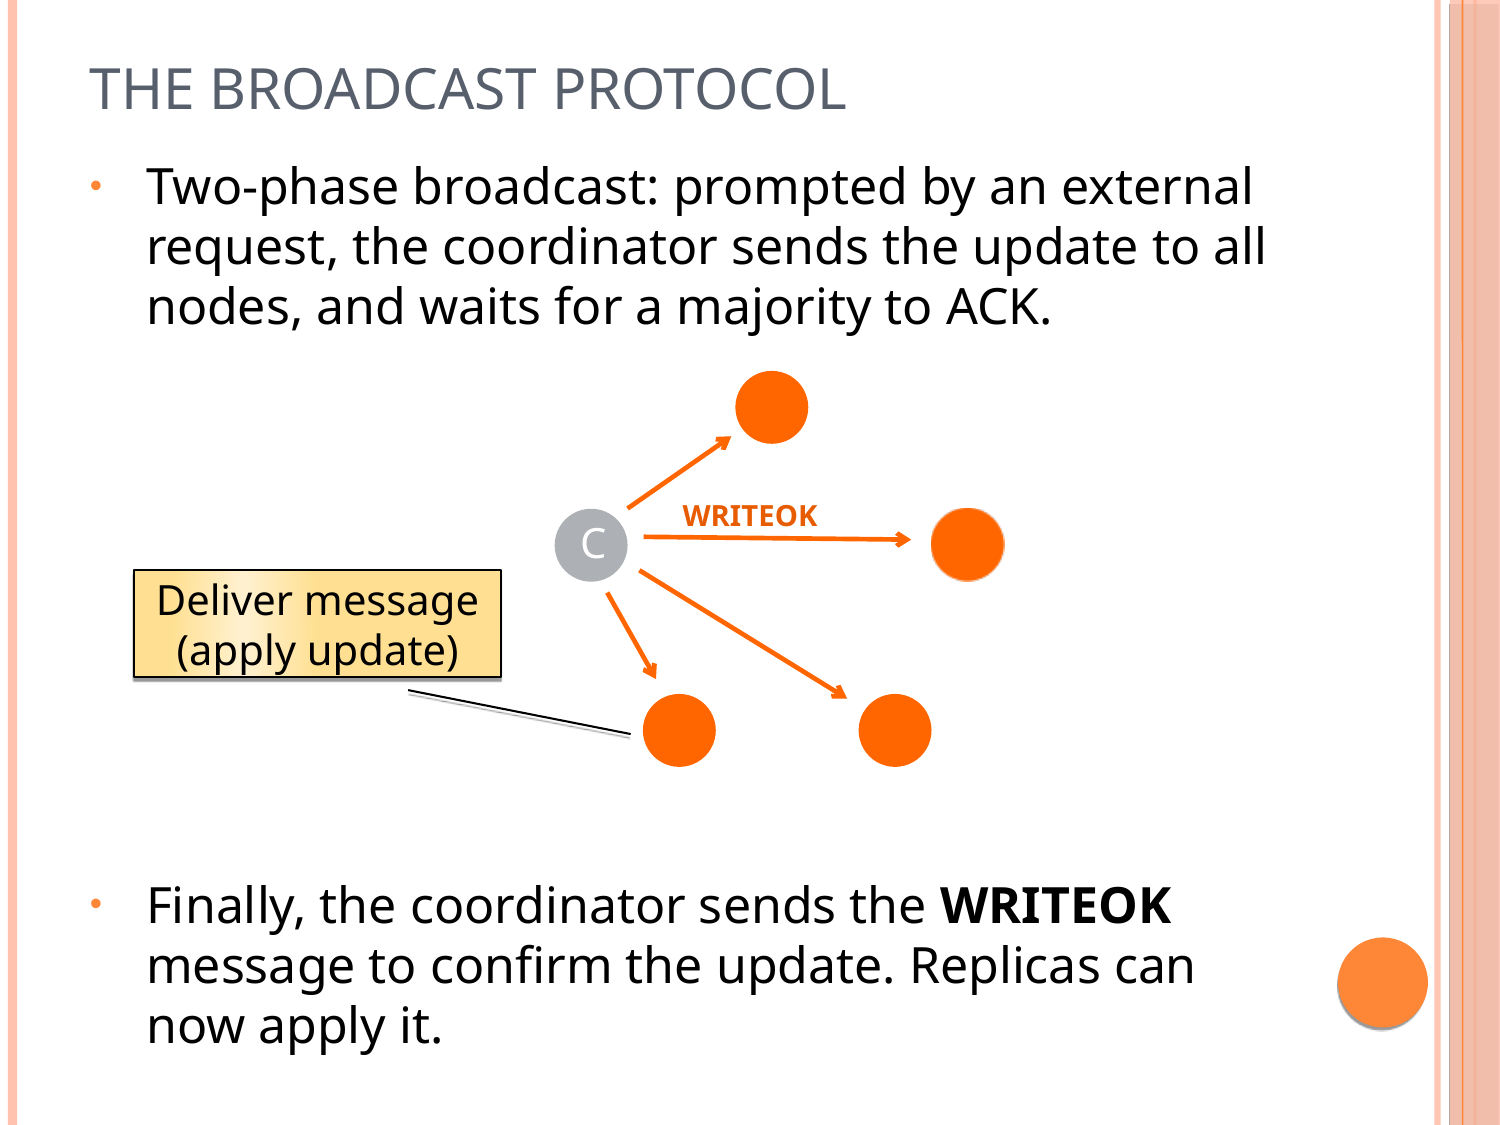

# The broadcast protocol
Two-phase broadcast: prompted by an external request, the coordinator sends the update to all nodes, and waits for a majority to ACK.
WRITEOK
C
Deliver message (apply update)
Finally, the coordinator sends the WRITEOK message to confirm the update. Replicas can now apply it.